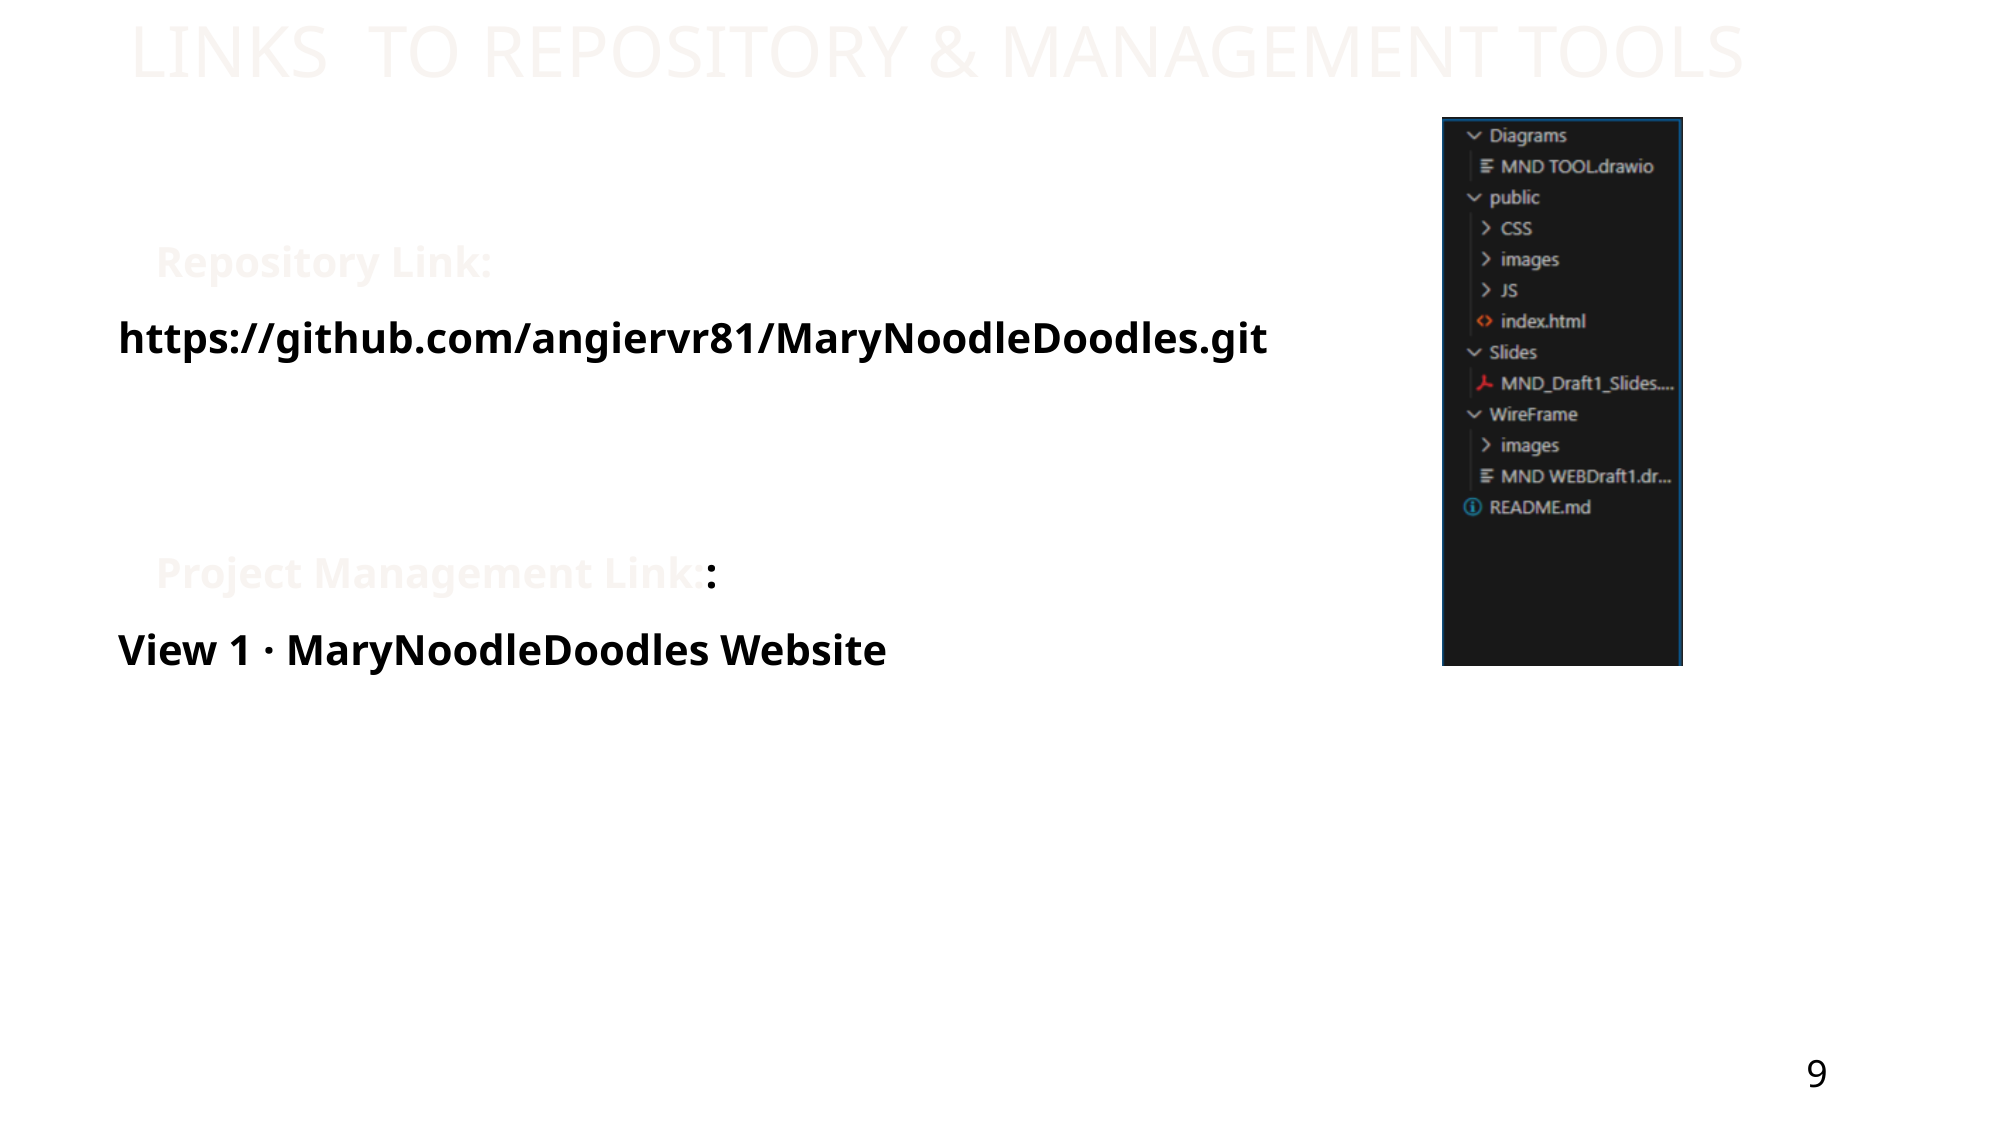

# Links to Repository & Management Tools
Repository Link:
https://github.com/angiervr81/MaryNoodleDoodles.git
Project Management Link::
View 1 · MaryNoodleDoodles Website